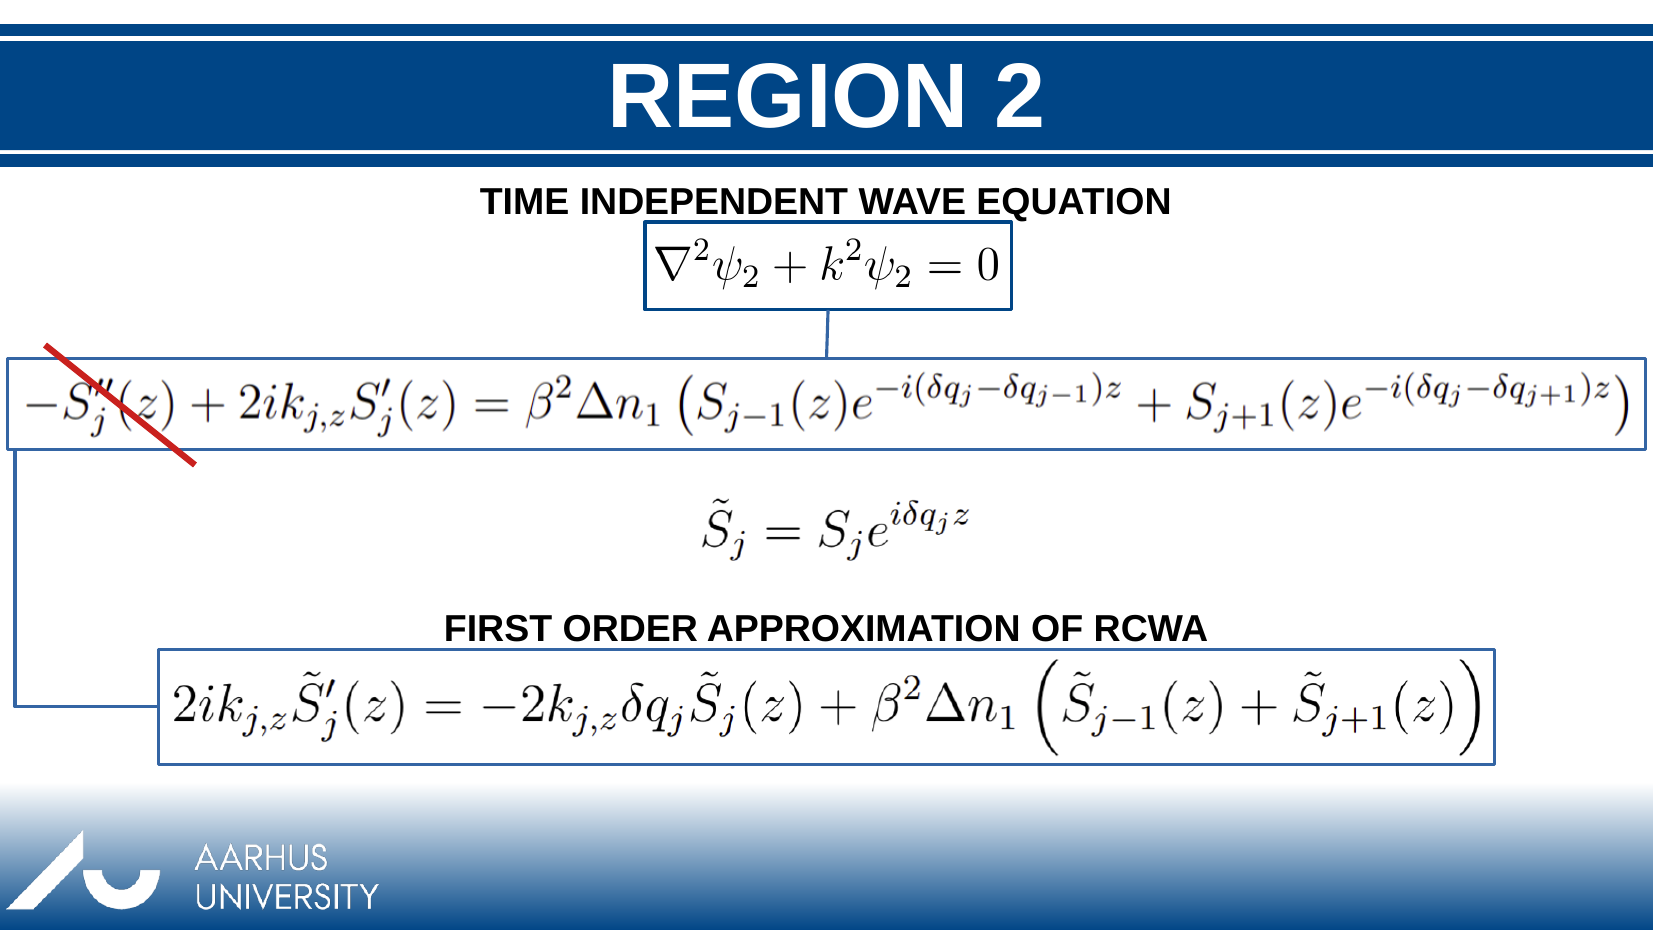

# REGION 2
TIME INDEPENDENT WAVE EQUATION
FIRST ORDER APPROXIMATION OF RCWA